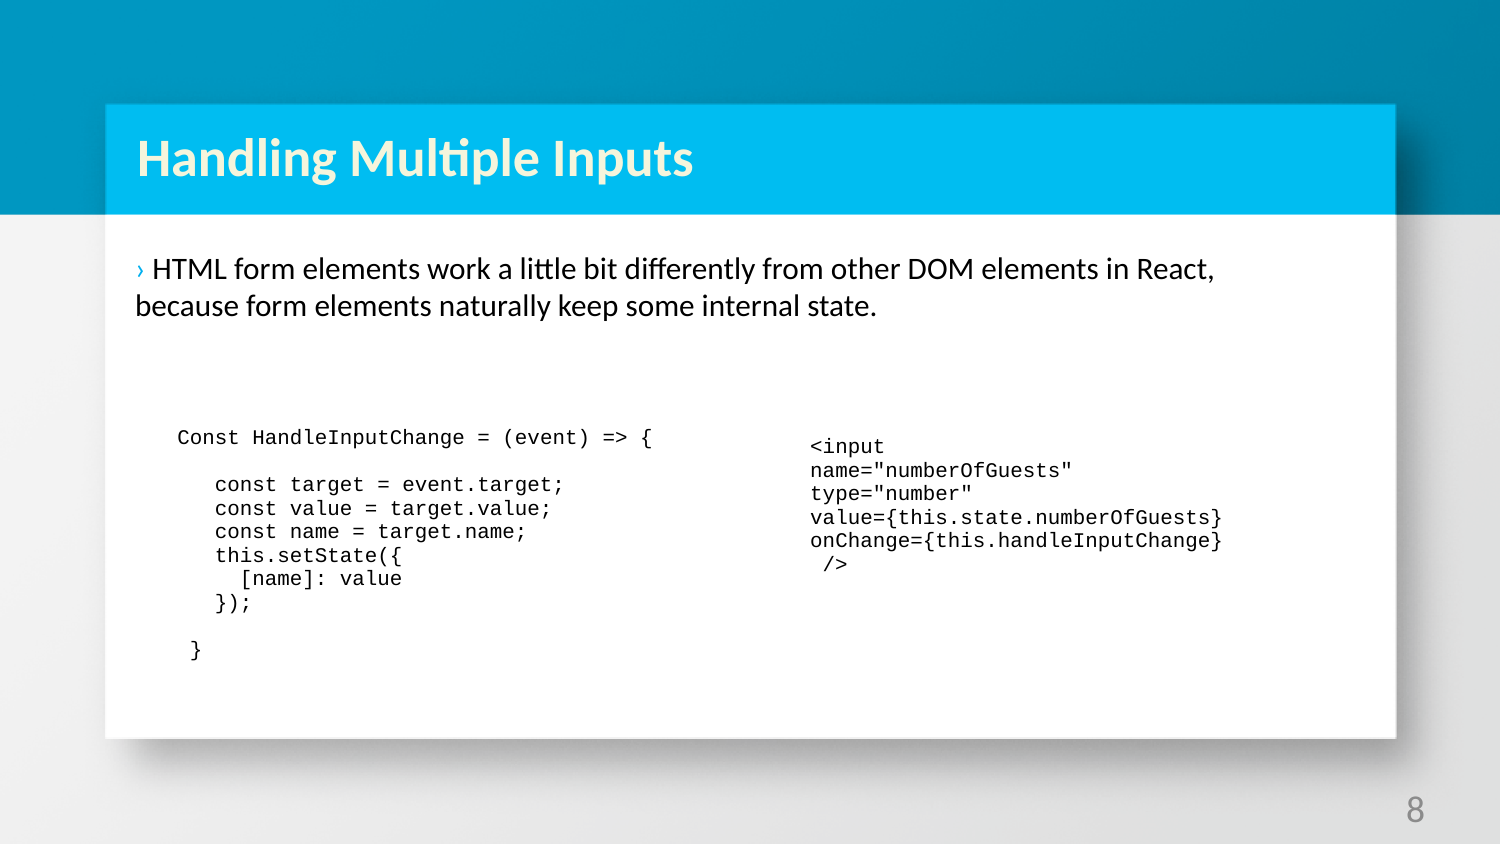

# Handling Multiple Inputs
› HTML form elements work a little bit differently from other DOM elements in React, because form elements naturally keep some internal state.
 Const HandleInputChange = (event) => {
 const target = event.target;
 const value = target.value;
 const name = target.name;
 this.setState({
 [name]: value
 });
 }
 <input
 name="numberOfGuests"
 type="number"
 value={this.state.numberOfGuests}
 onChange={this.handleInputChange}
 />
Naveed Rana
8